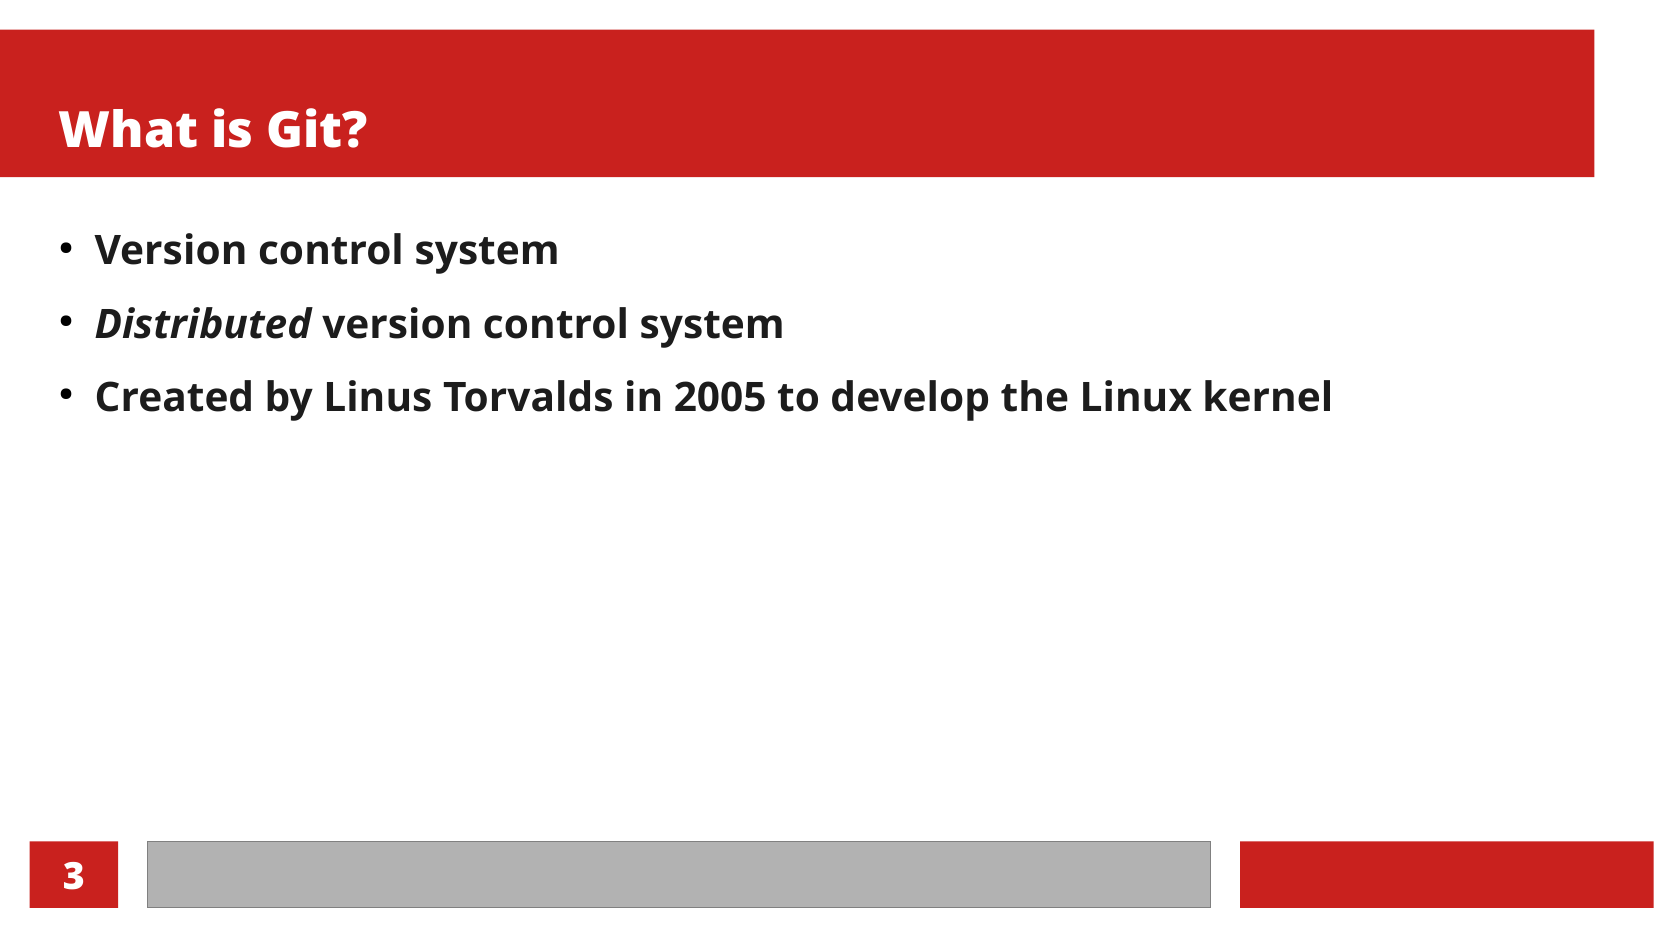

# What is Git?
Version control system
Distributed version control system
Created by Linus Torvalds in 2005 to develop the Linux kernel
3